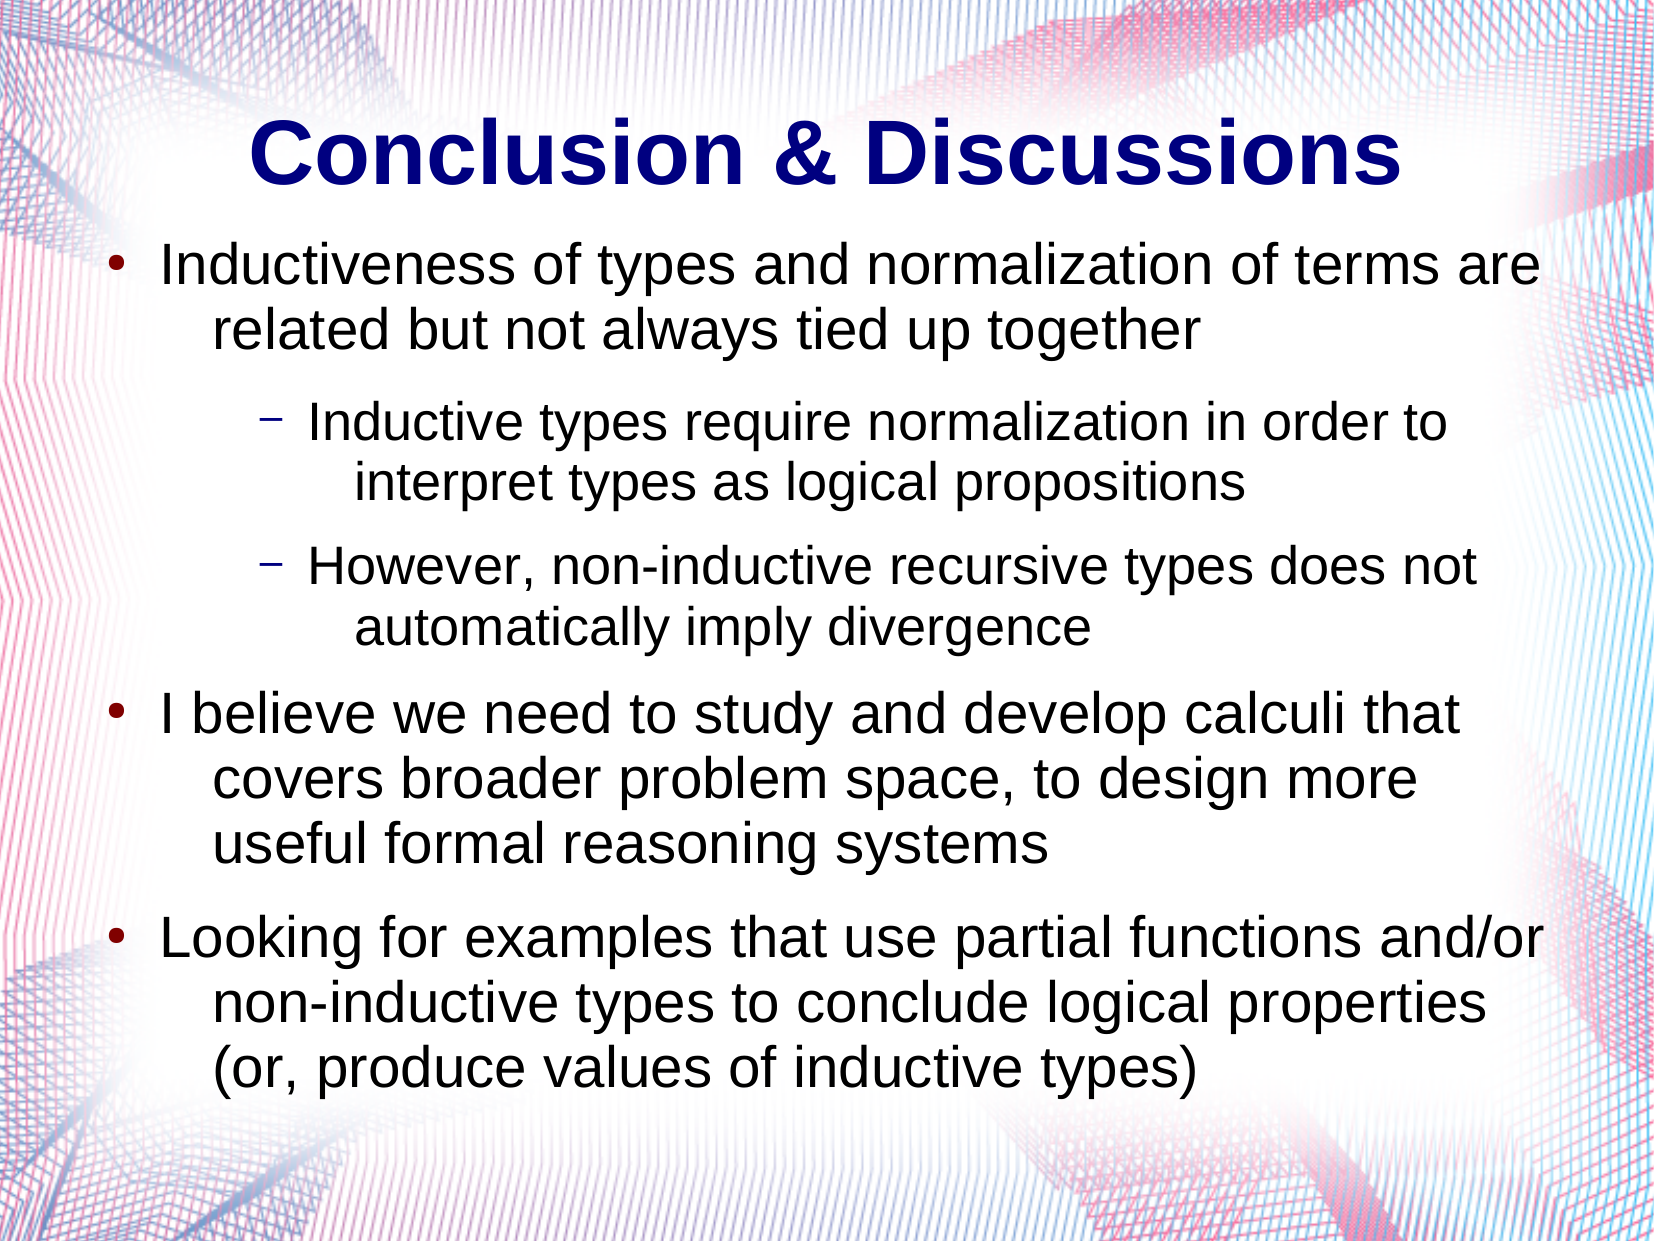

# Conclusion & Discussions
Inductiveness of types and normalization of terms are related but not always tied up together
Inductive types require normalization in order to interpret types as logical propositions
However, non-inductive recursive types does not automatically imply divergence
I believe we need to study and develop calculi that covers broader problem space, to design more useful formal reasoning systems
Looking for examples that use partial functions and/or non-inductive types to conclude logical properties (or, produce values of inductive types)